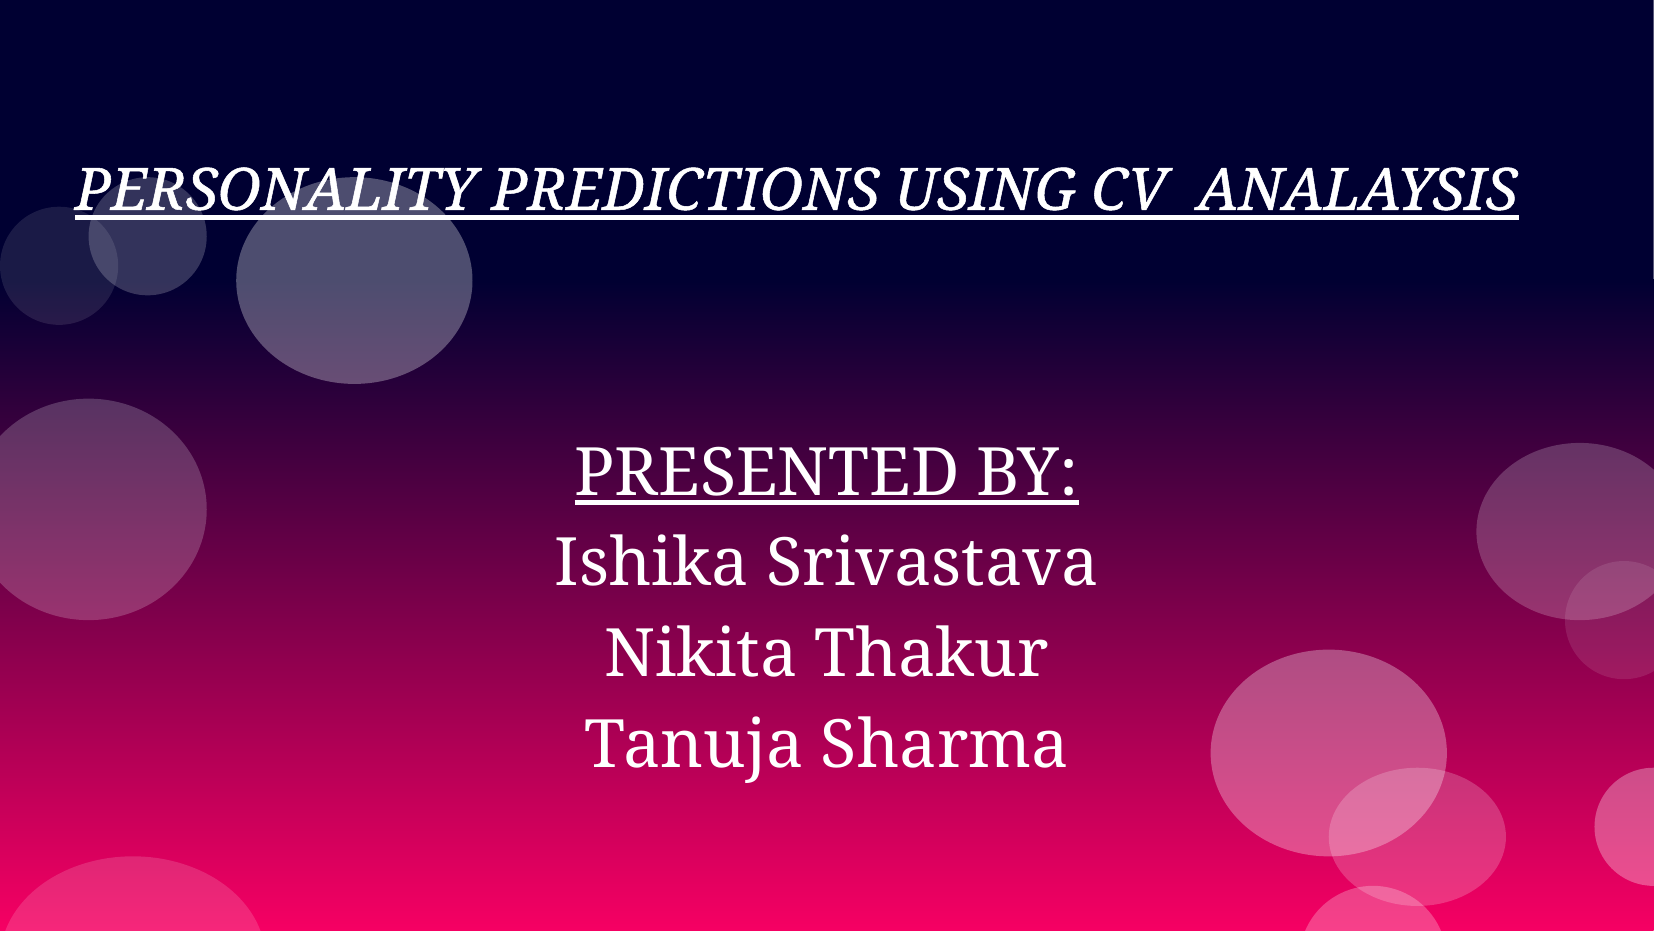

# PERSONALITY PREDICTIONS USING CV ANALAYSIS
PRESENTED BY:
Ishika Srivastava
Nikita Thakur
Tanuja Sharma